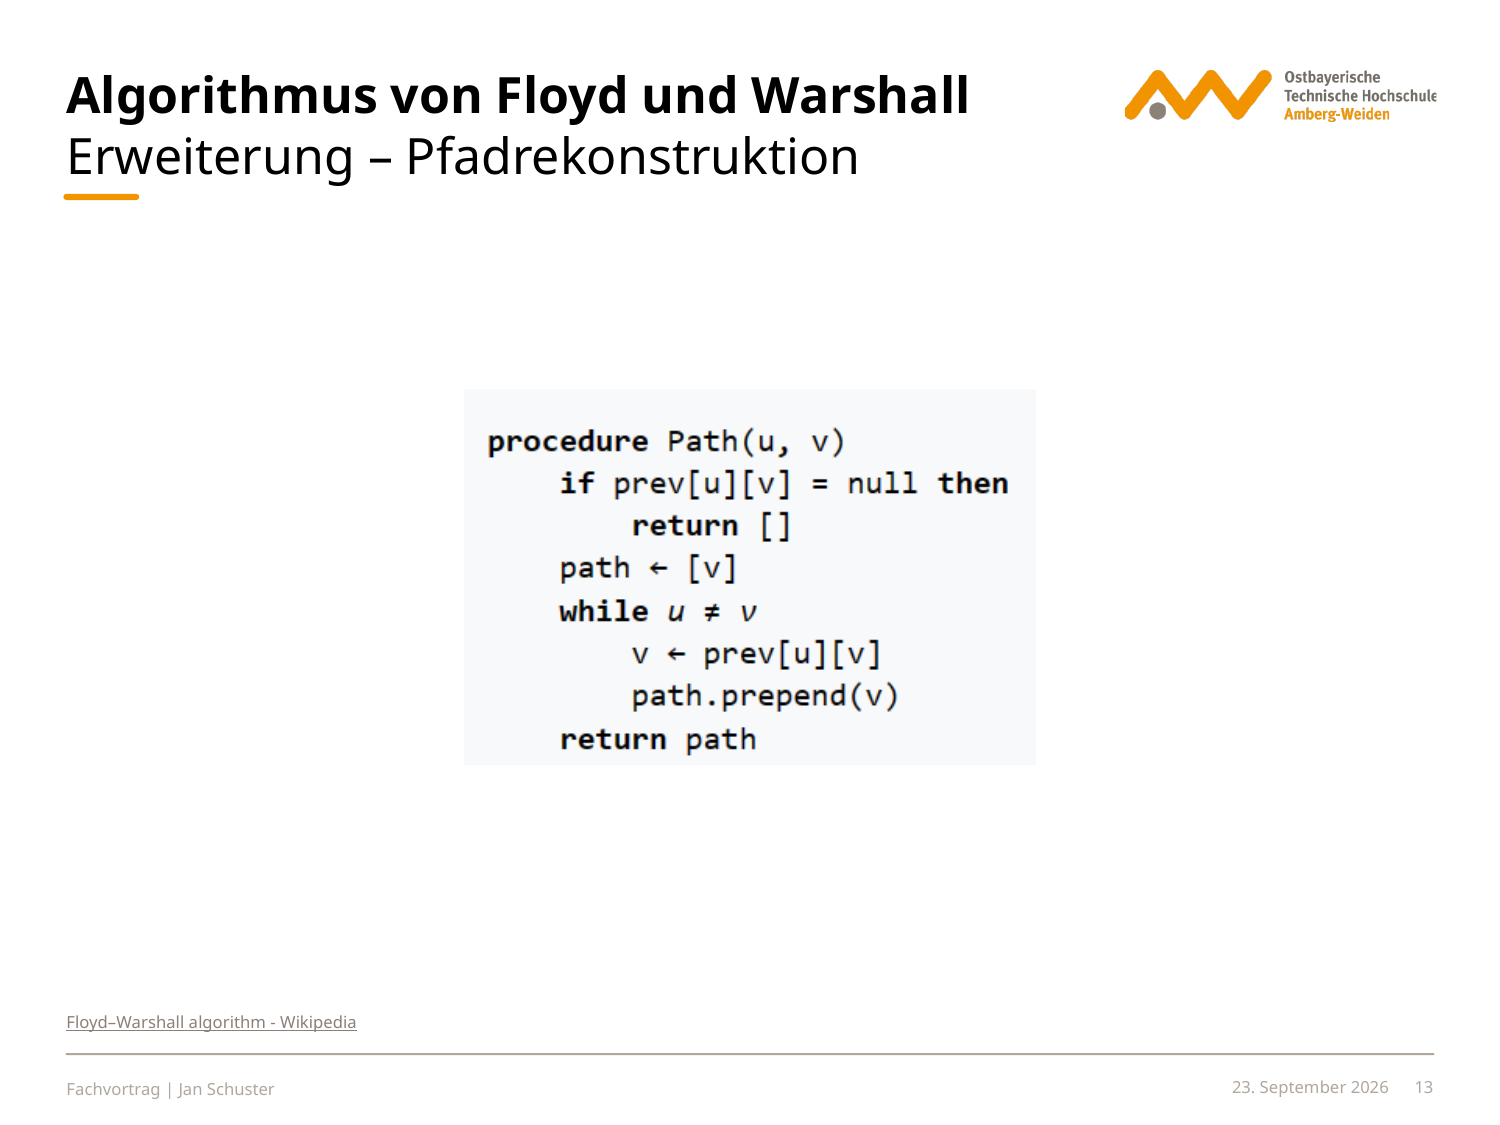

Algorithmus von Floyd und Warshall
# Erweiterung – Pfadrekonstruktion
Floyd–Warshall algorithm - Wikipedia
Fachvortrag | Jan Schuster